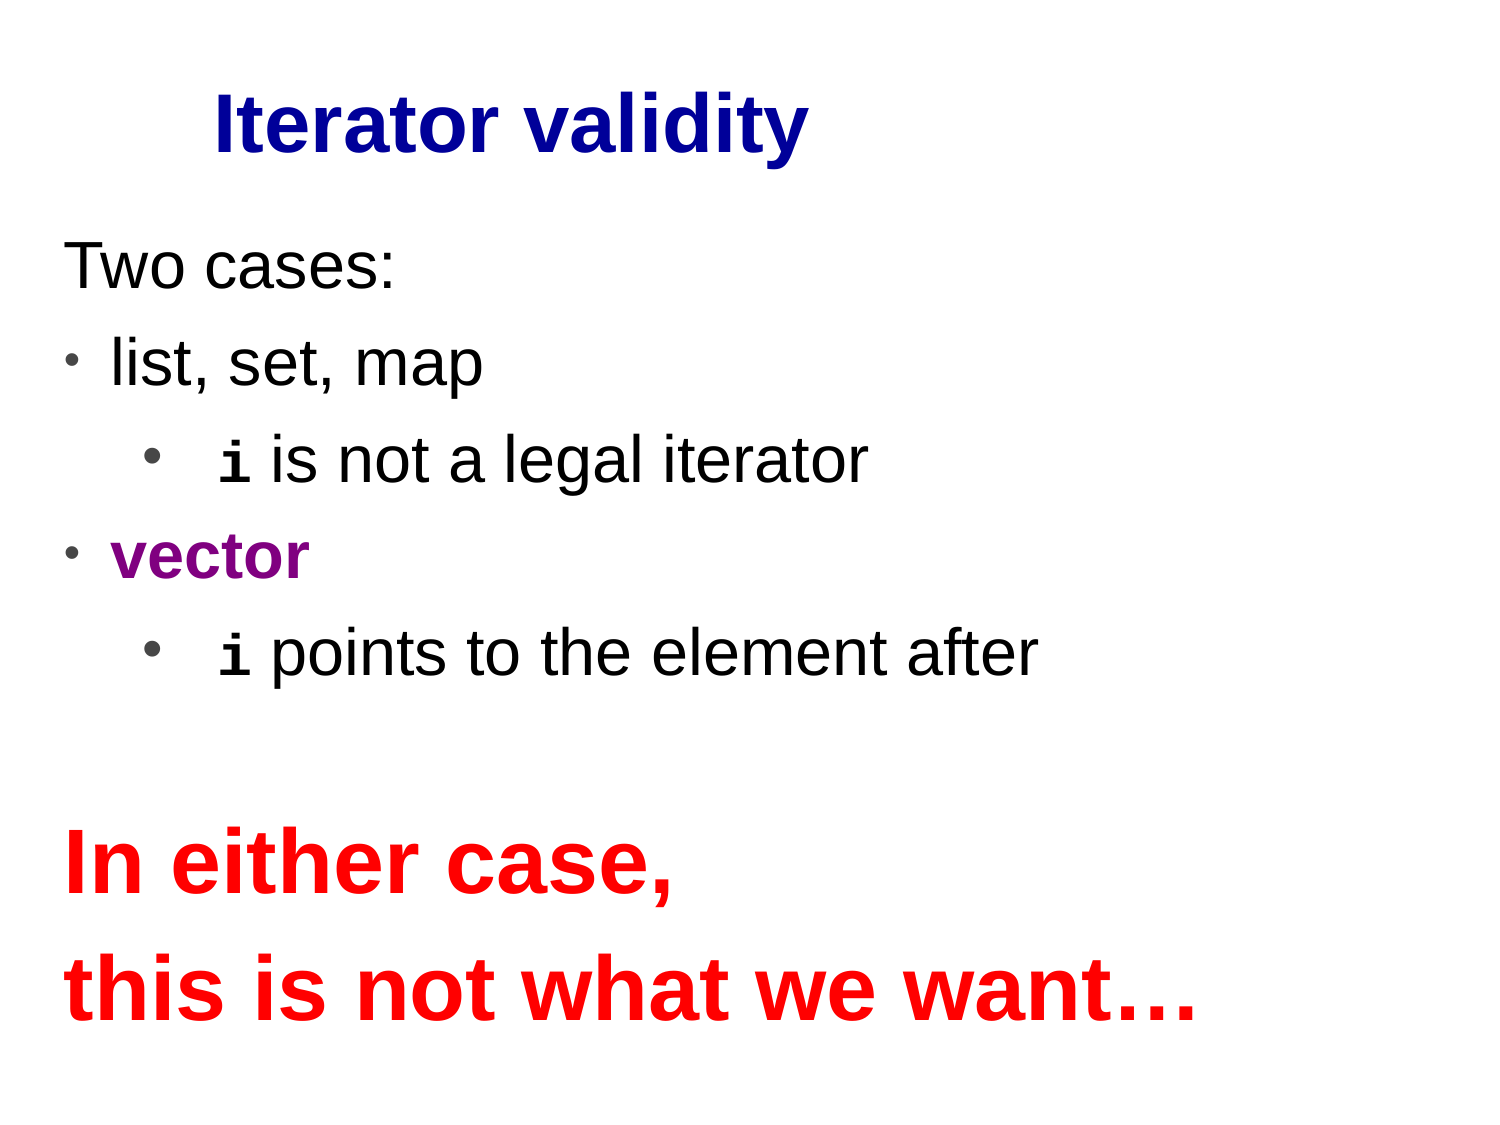

# Iterator validity
Two cases:
list, set, map
i is not a legal iterator
vector
i points to the element after
In either case,
this is not what we want…